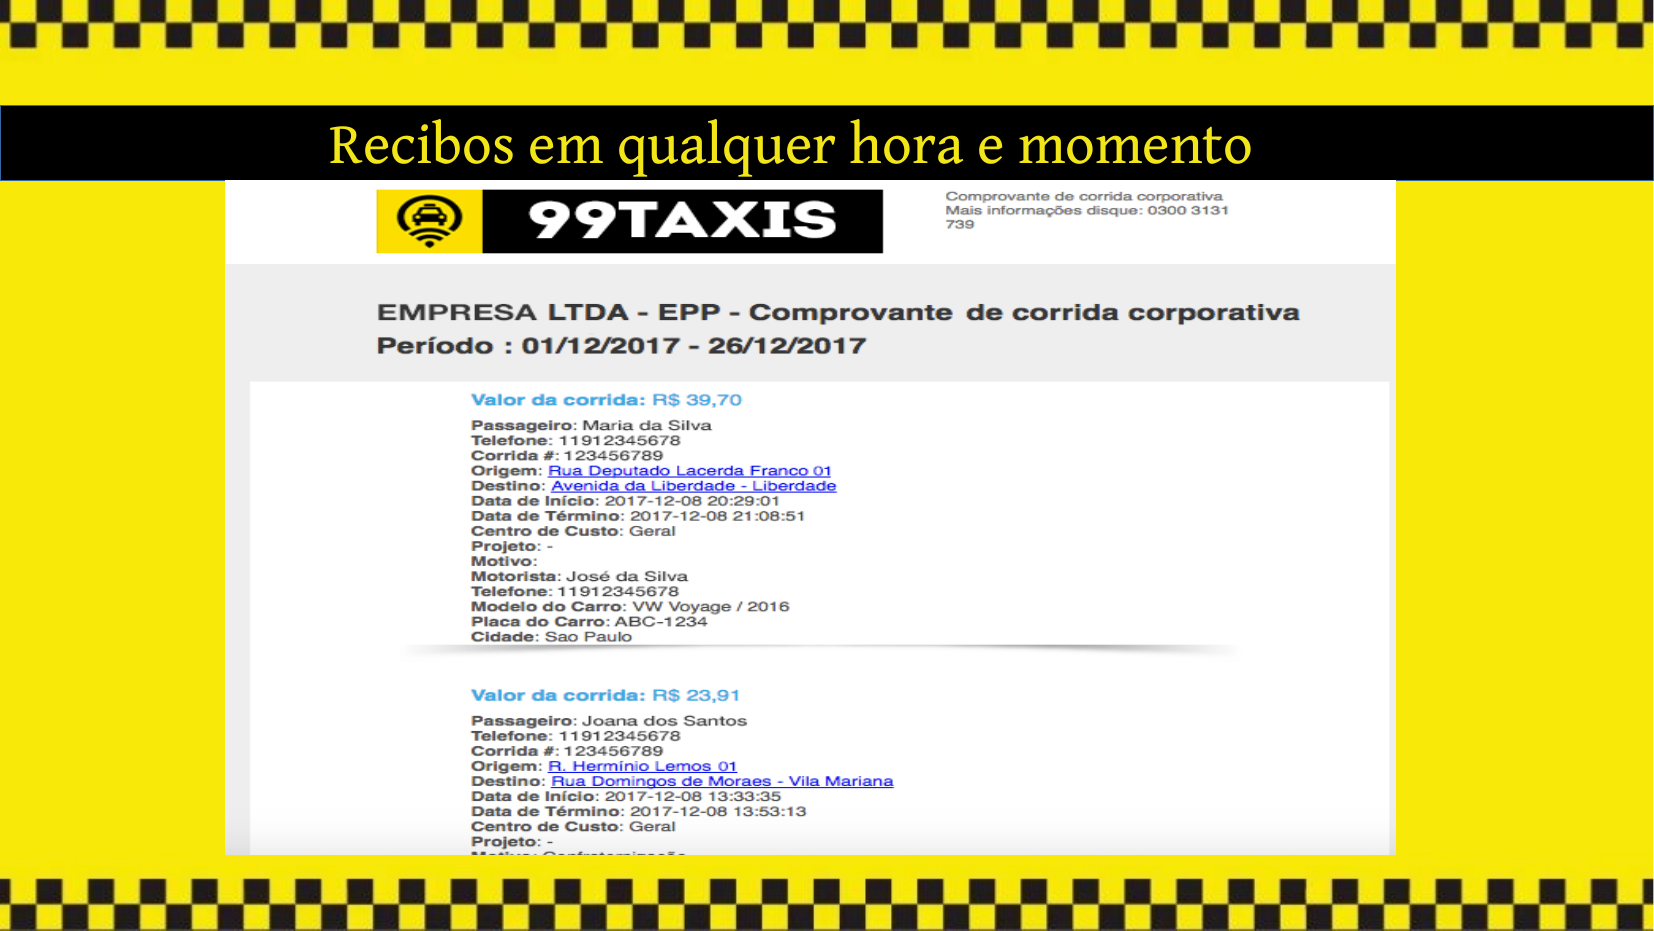

#
Recibos em qualquer hora e momento